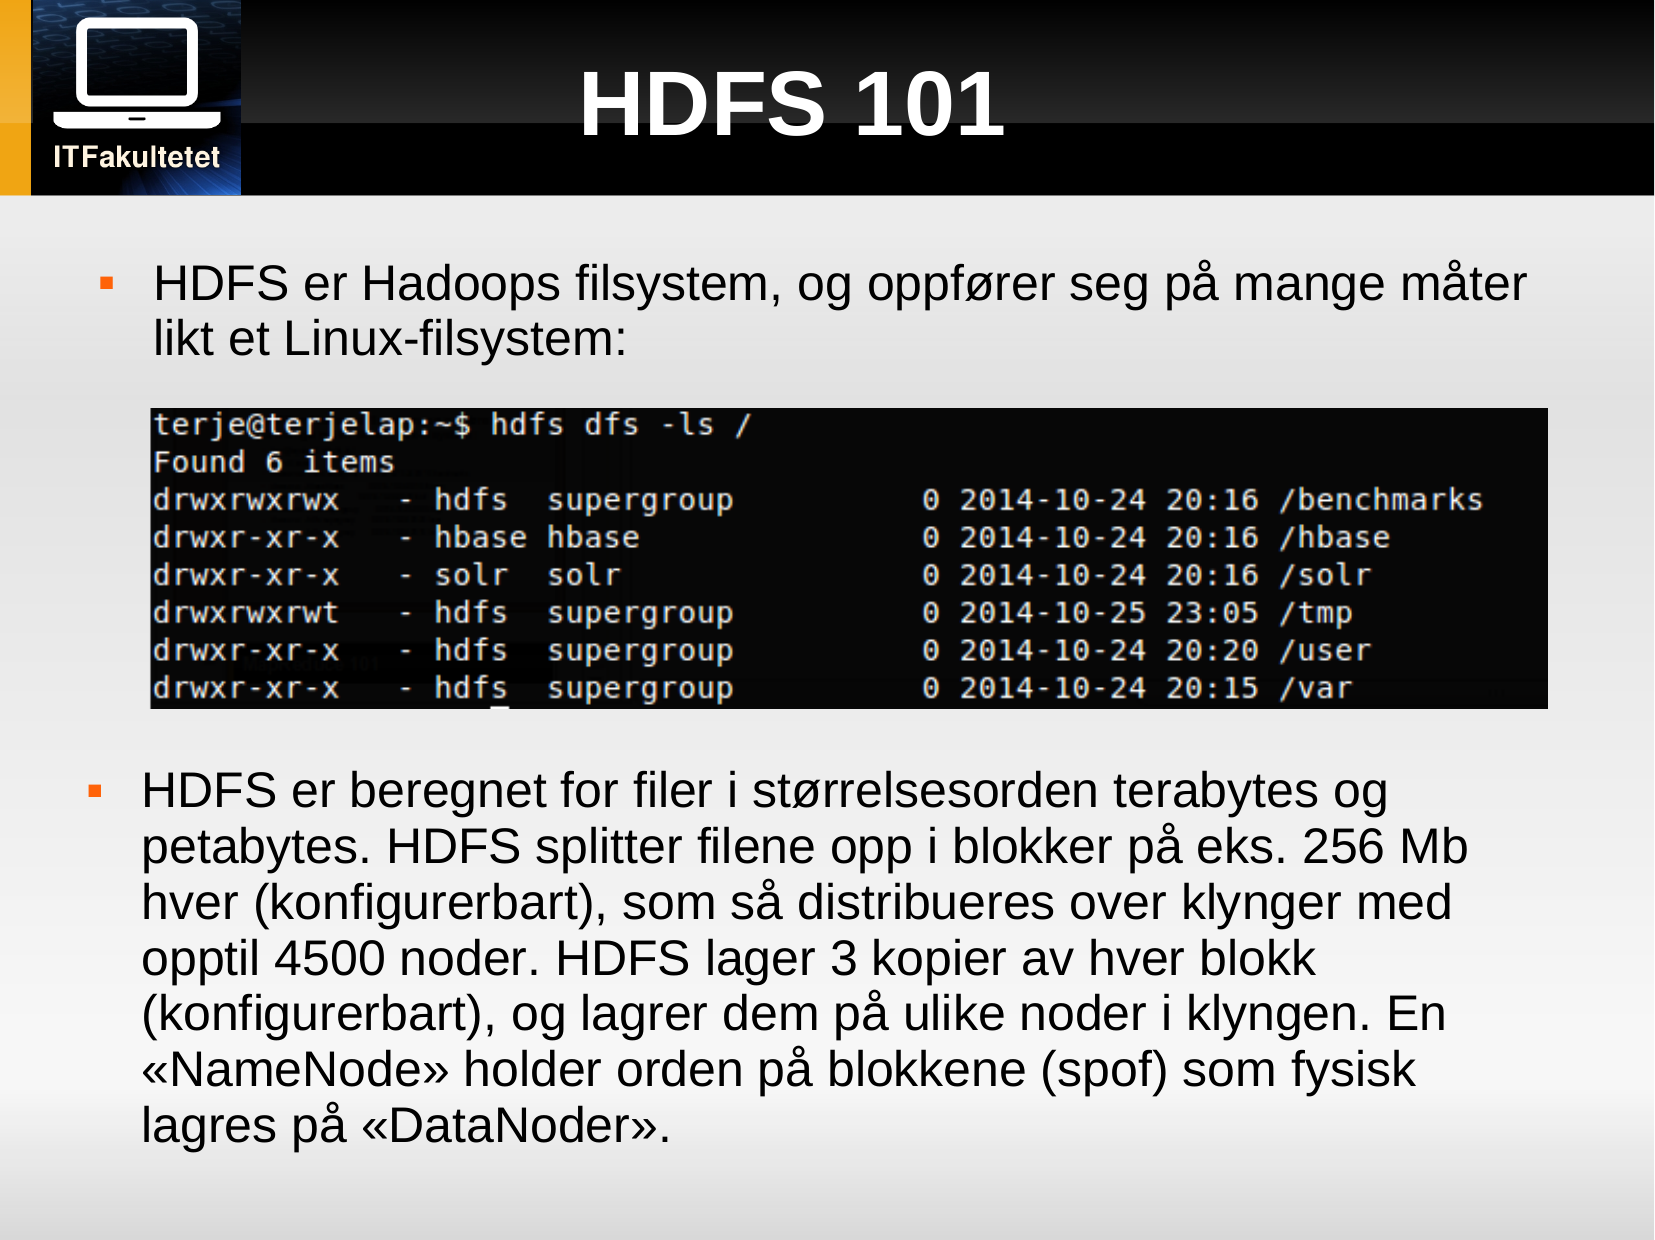

HDFS 101
HDFS er Hadoops filsystem, og oppfører seg på mange måter

likt et Linux-filsystem:
HDFS er beregnet for filer i størrelsesorden terabytes og

petabytes. HDFS splitter filene opp i blokker på eks. 256 Mb
hver (konfigurerbart), som så distribueres over klynger med
opptil 4500 noder. HDFS lager 3 kopier av hver blokk
(konfigurerbart), og lagrer dem på ulike noder i klyngen. En
«NameNode» holder orden på blokkene (spof) som fysisk
lagres på «DataNoder».